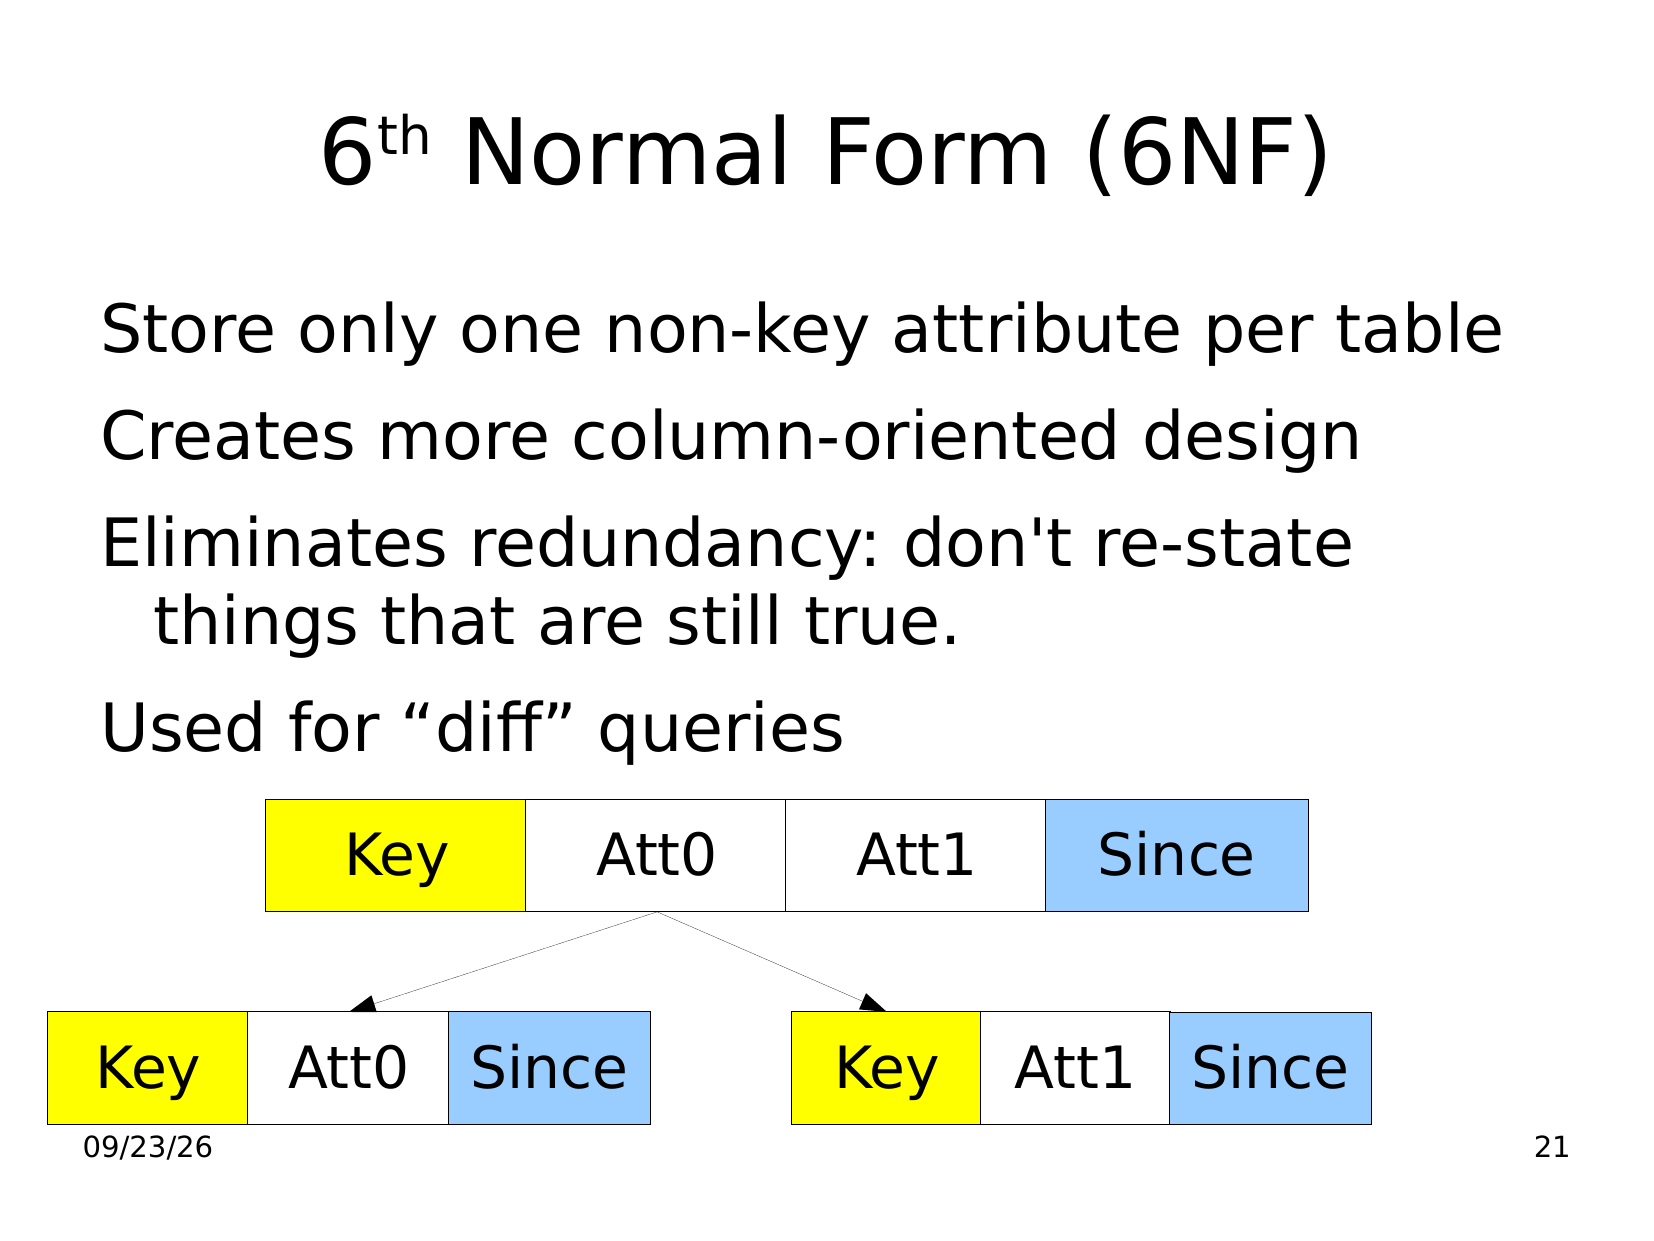

# 6th Normal Form (6NF)
Store only one non-key attribute per table
Creates more column-oriented design
Eliminates redundancy: don't re-state things that are still true.
Used for “diff” queries
Key
Att0
Att1
Since
Key
Key
Att0
Att1
Since
Since
21